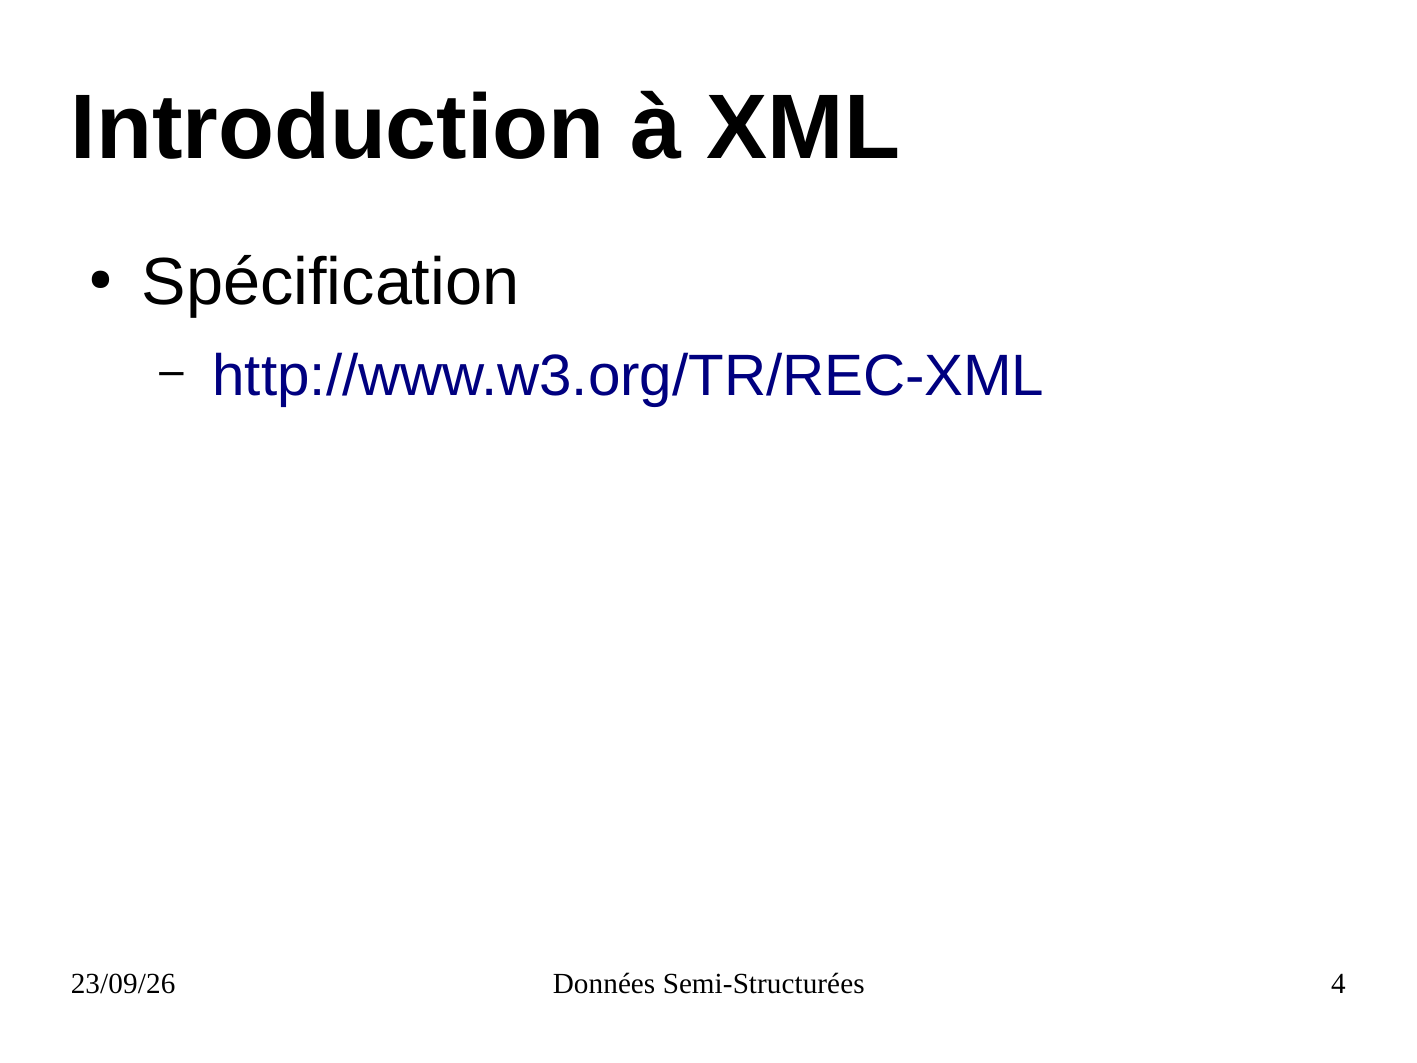

# Introduction à XML
Spécification
http://www.w3.org/TR/REC-XML
Données Semi-Structurées
4